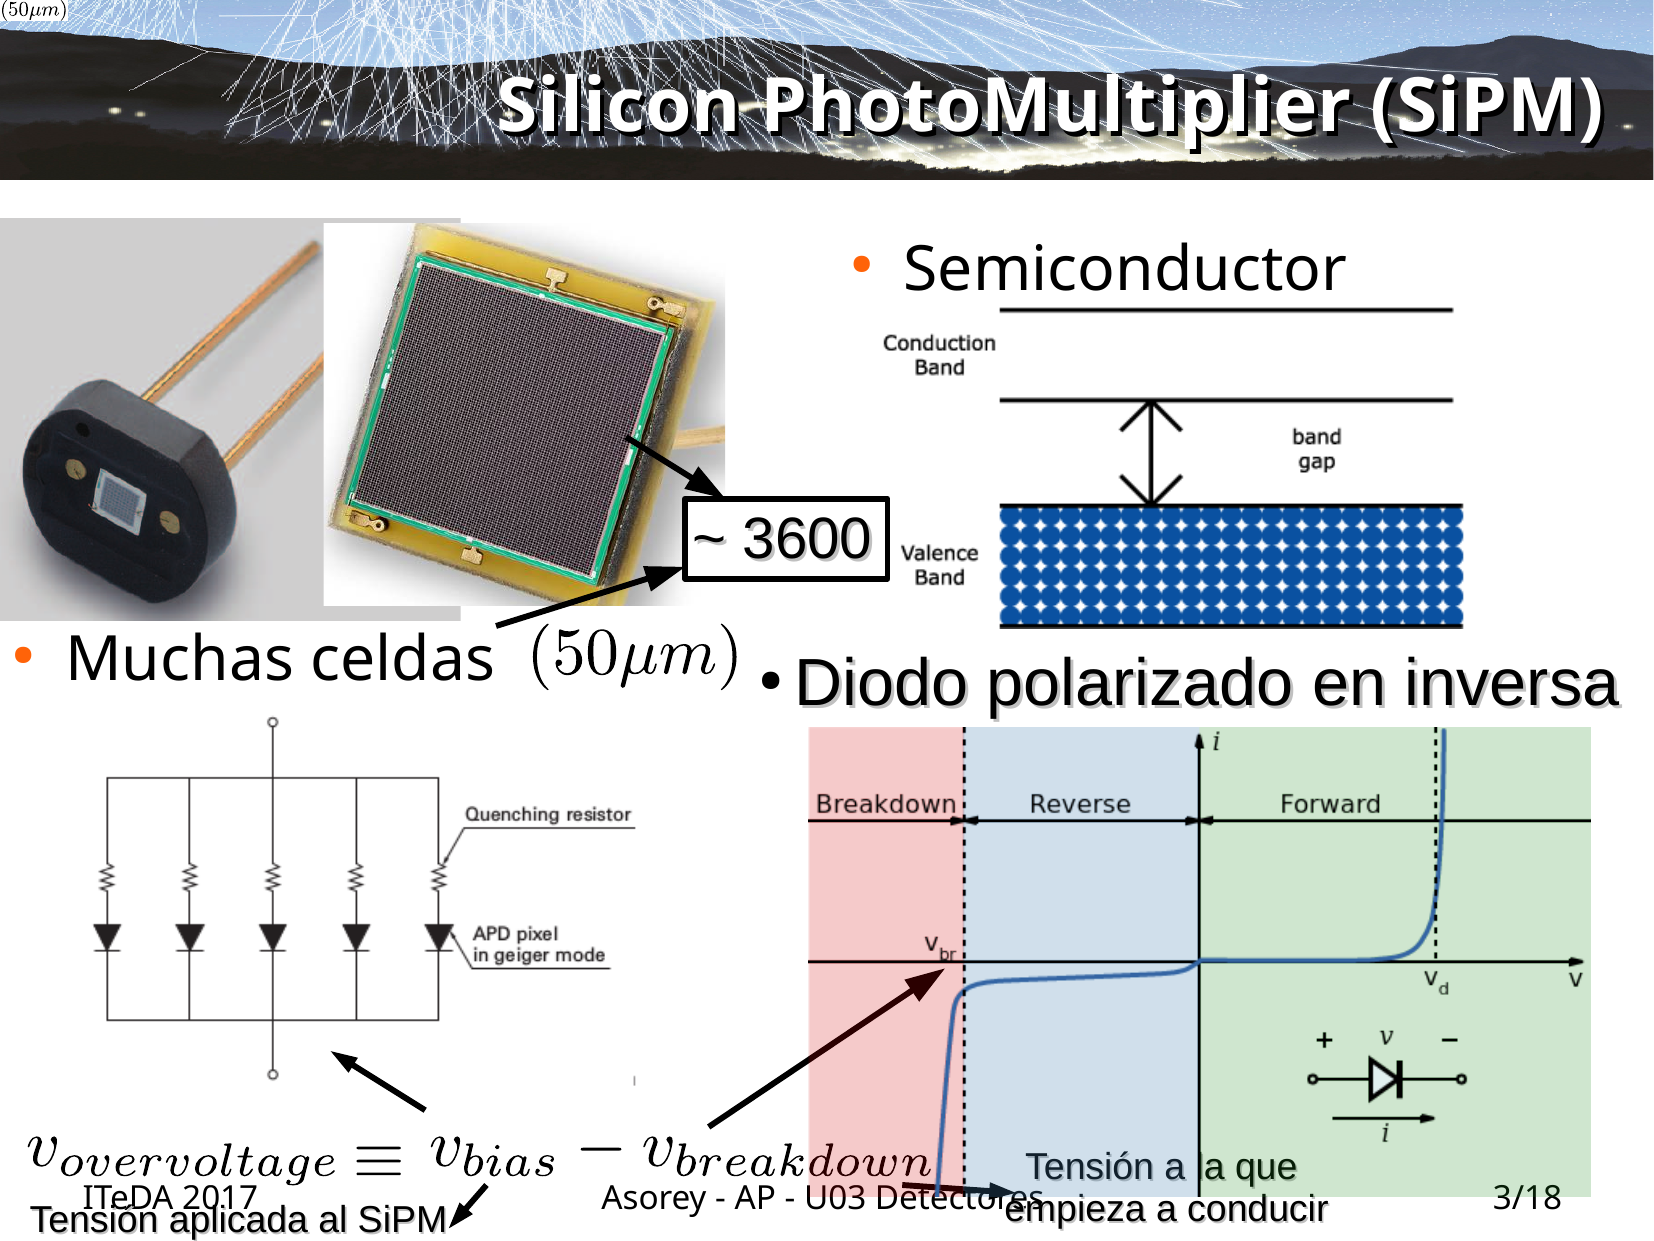

# Silicon PhotoMultiplier (SiPM)
Semiconductor
 ~ 3600
Muchas celdas
Diodo polarizado en inversa
Tensión a la que
empieza a conducir
ITeDA 2017
Asorey - AP - U03 Detectores
3
Tensión aplicada al SiPM